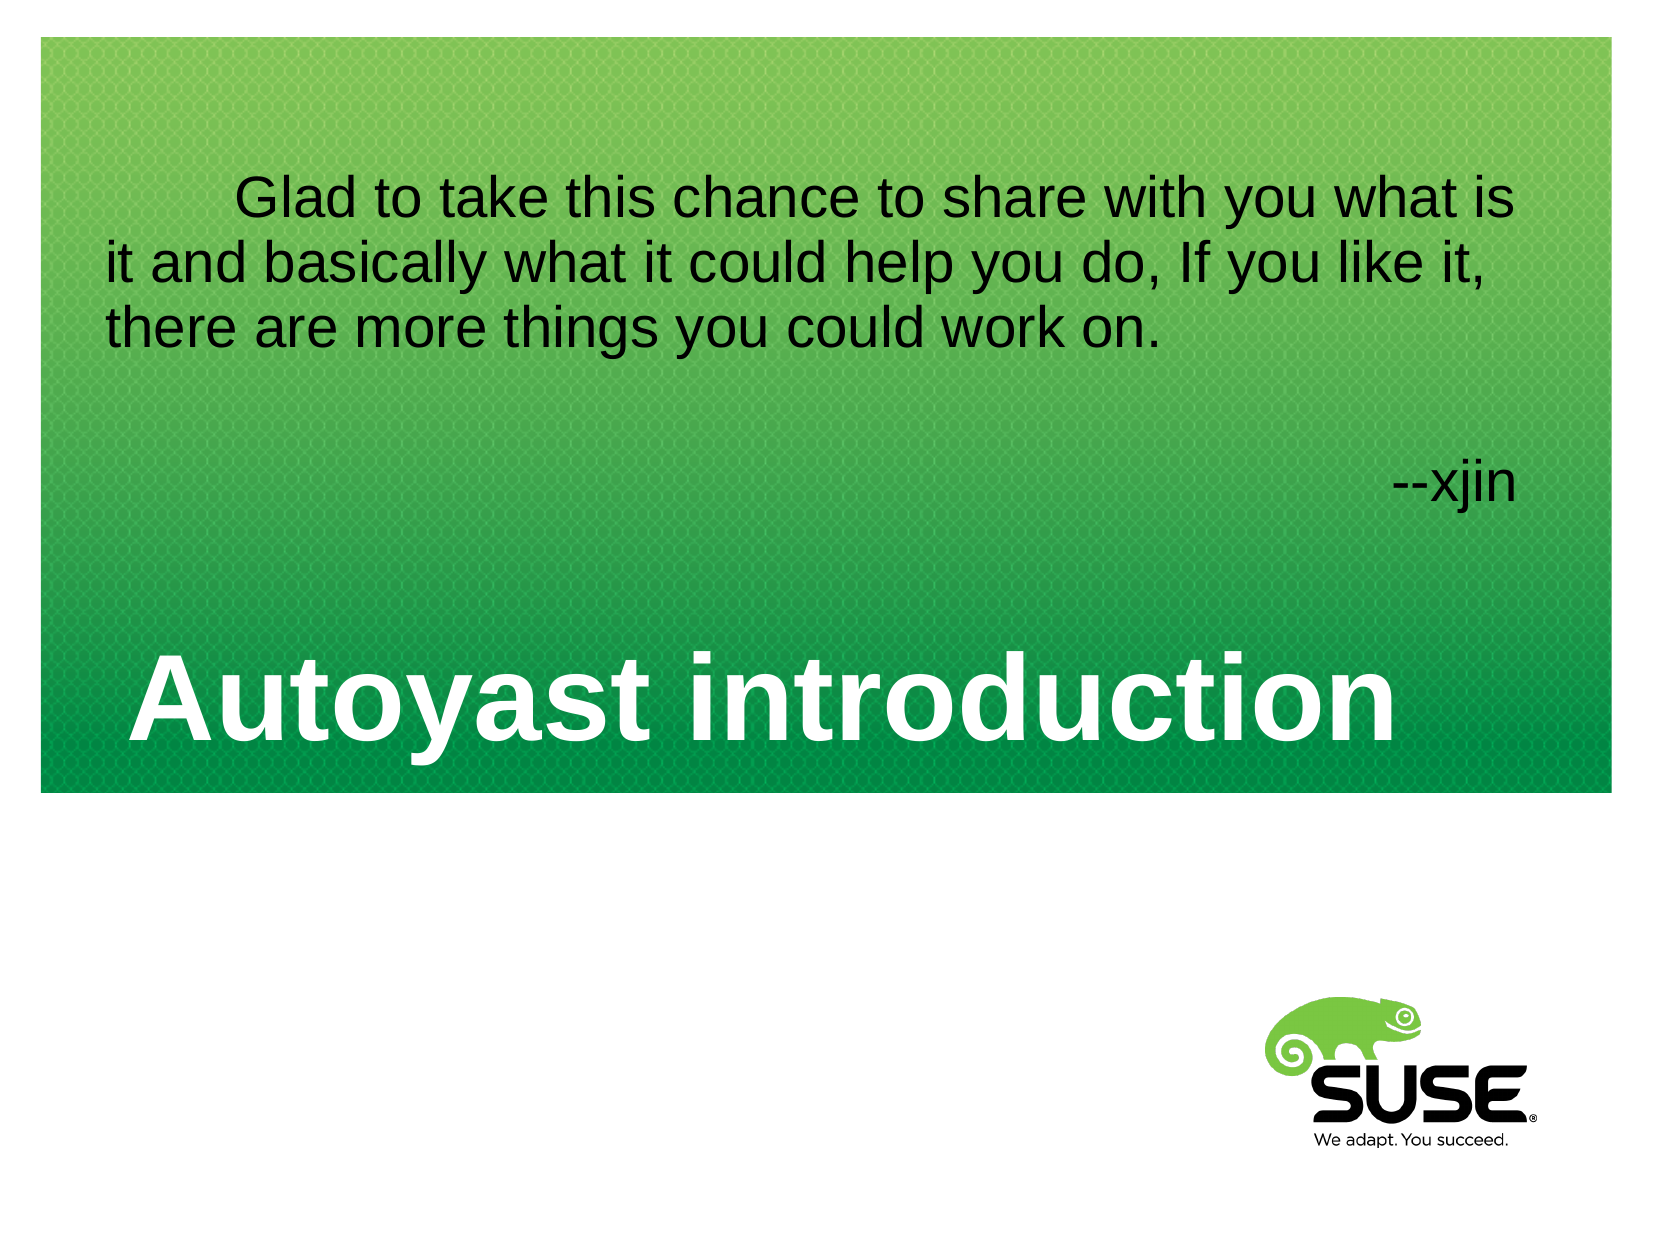

Glad to take this chance to share with you what is it and basically what it could help you do, If you like it, there are more things you could work on.
--xjin
# Autoyast introduction